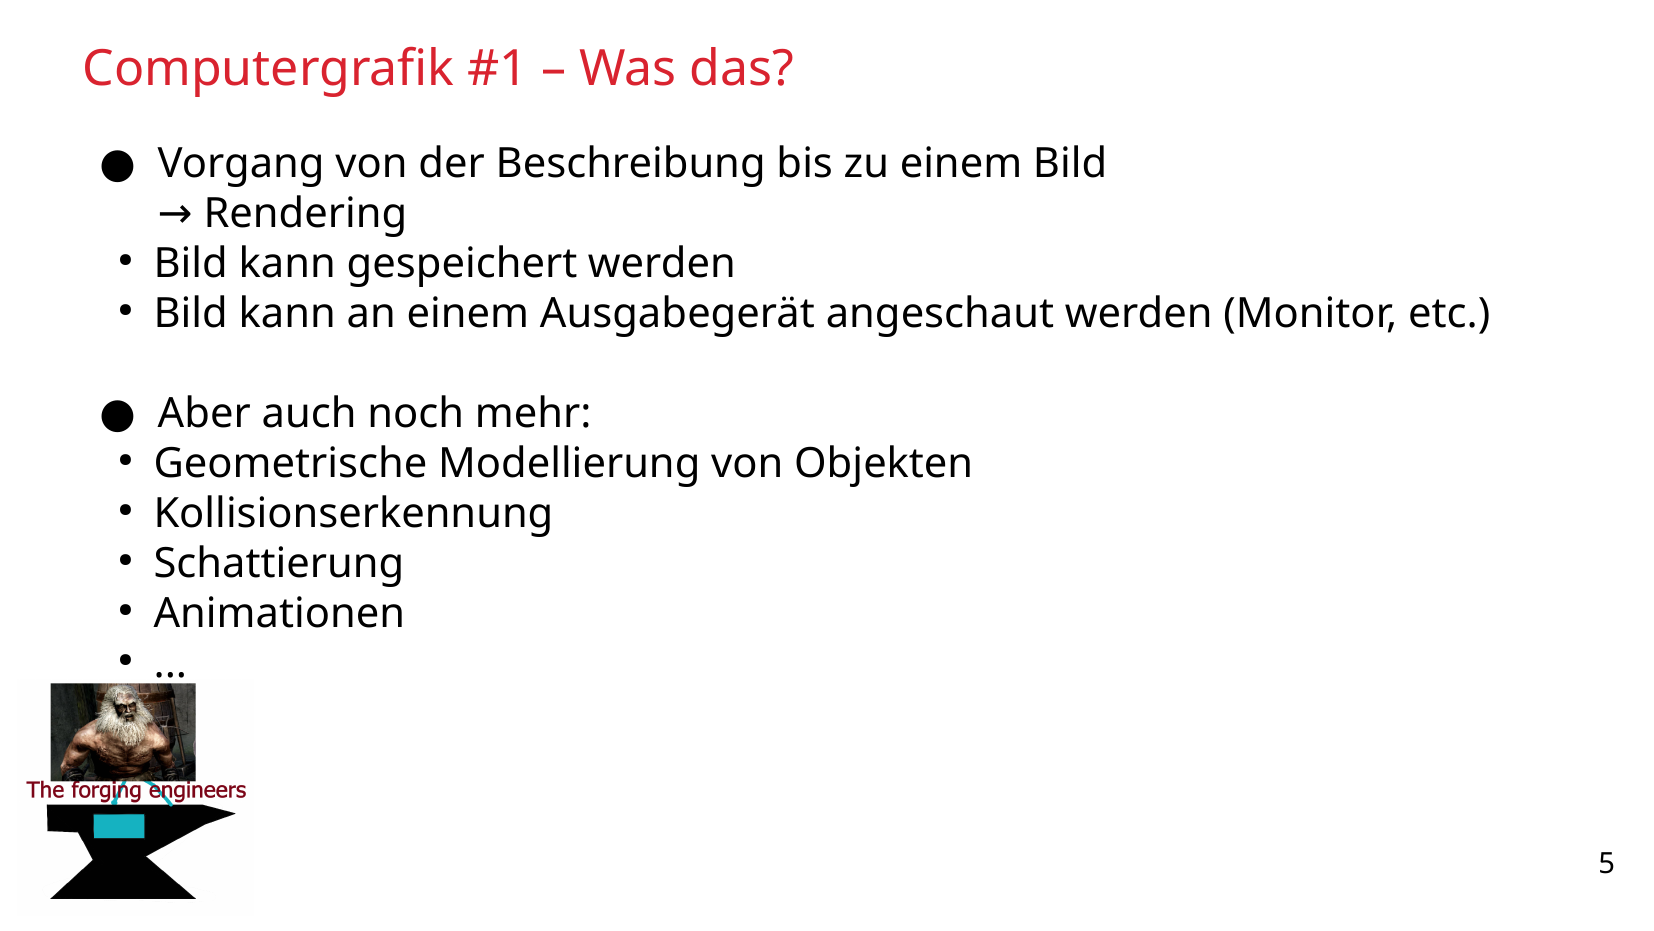

# Computergrafik #1 – Was das?
Vorgang von der Beschreibung bis zu einem Bild
→ Rendering
Bild kann gespeichert werden
Bild kann an einem Ausgabegerät angeschaut werden (Monitor, etc.)
Aber auch noch mehr:
Geometrische Modellierung von Objekten
Kollisionserkennung
Schattierung
Animationen
...